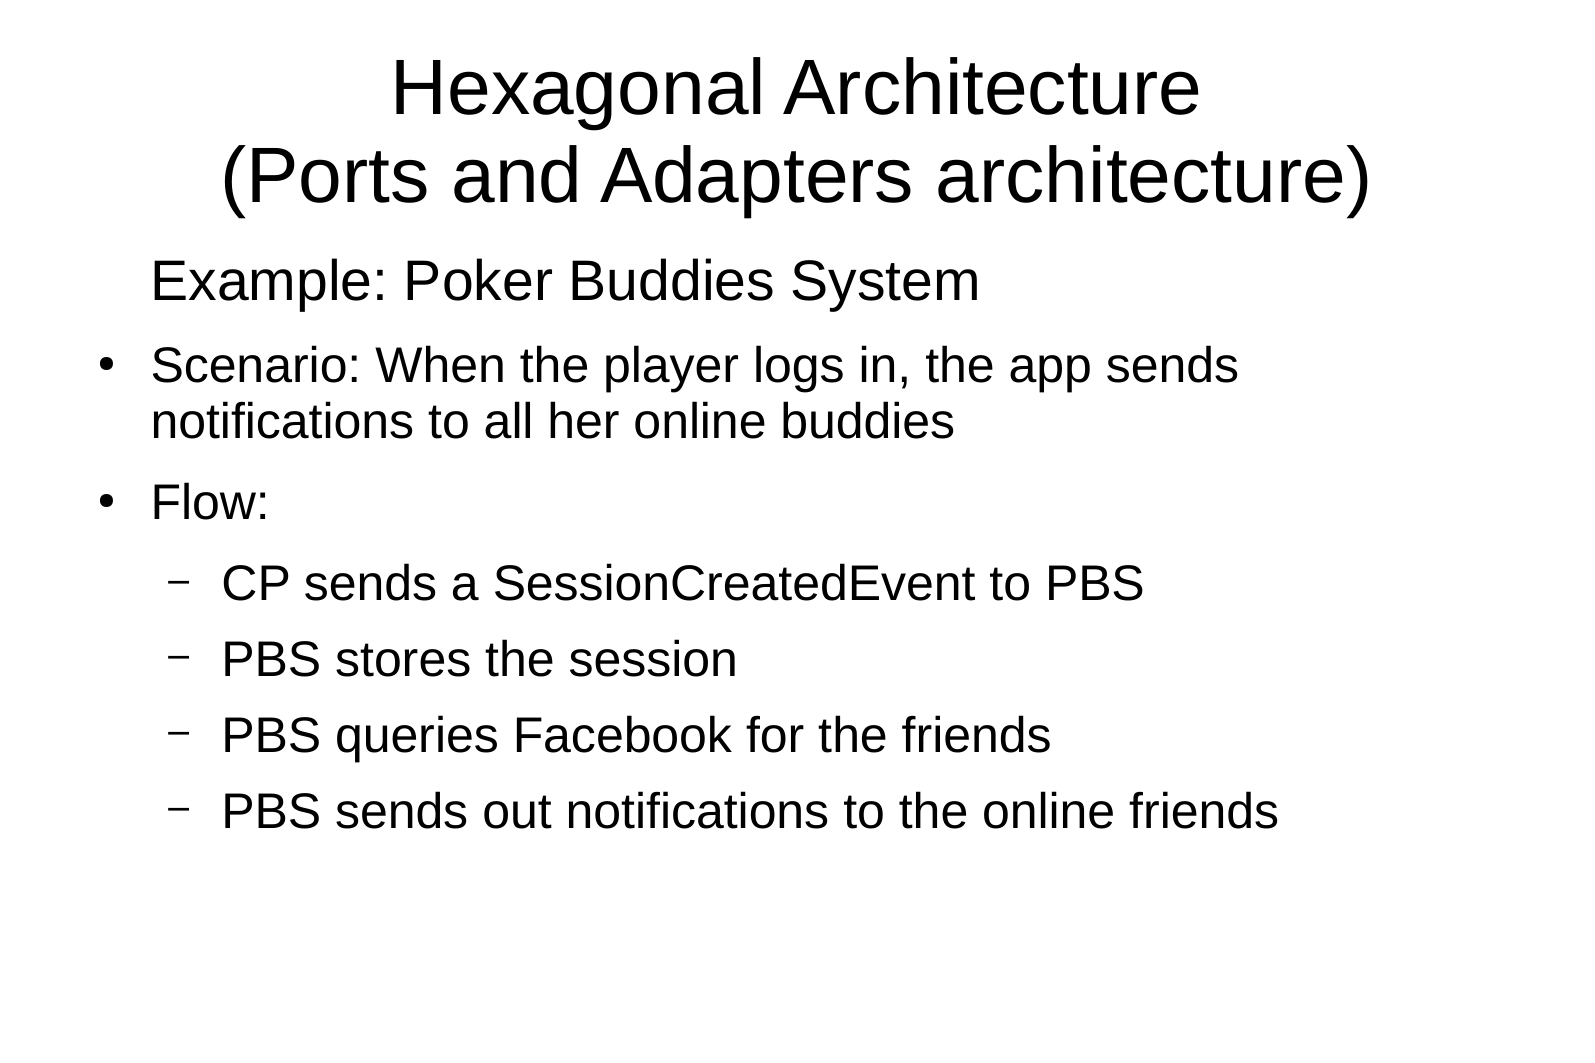

# Hexagonal Architecture (Ports and Adapters architecture)
Example: Poker Buddies System
Scenario: When the player logs in, the app sends notifications to all her online buddies
Flow:
CP sends a SessionCreatedEvent to PBS
PBS stores the session
PBS queries Facebook for the friends
PBS sends out notifications to the online friends